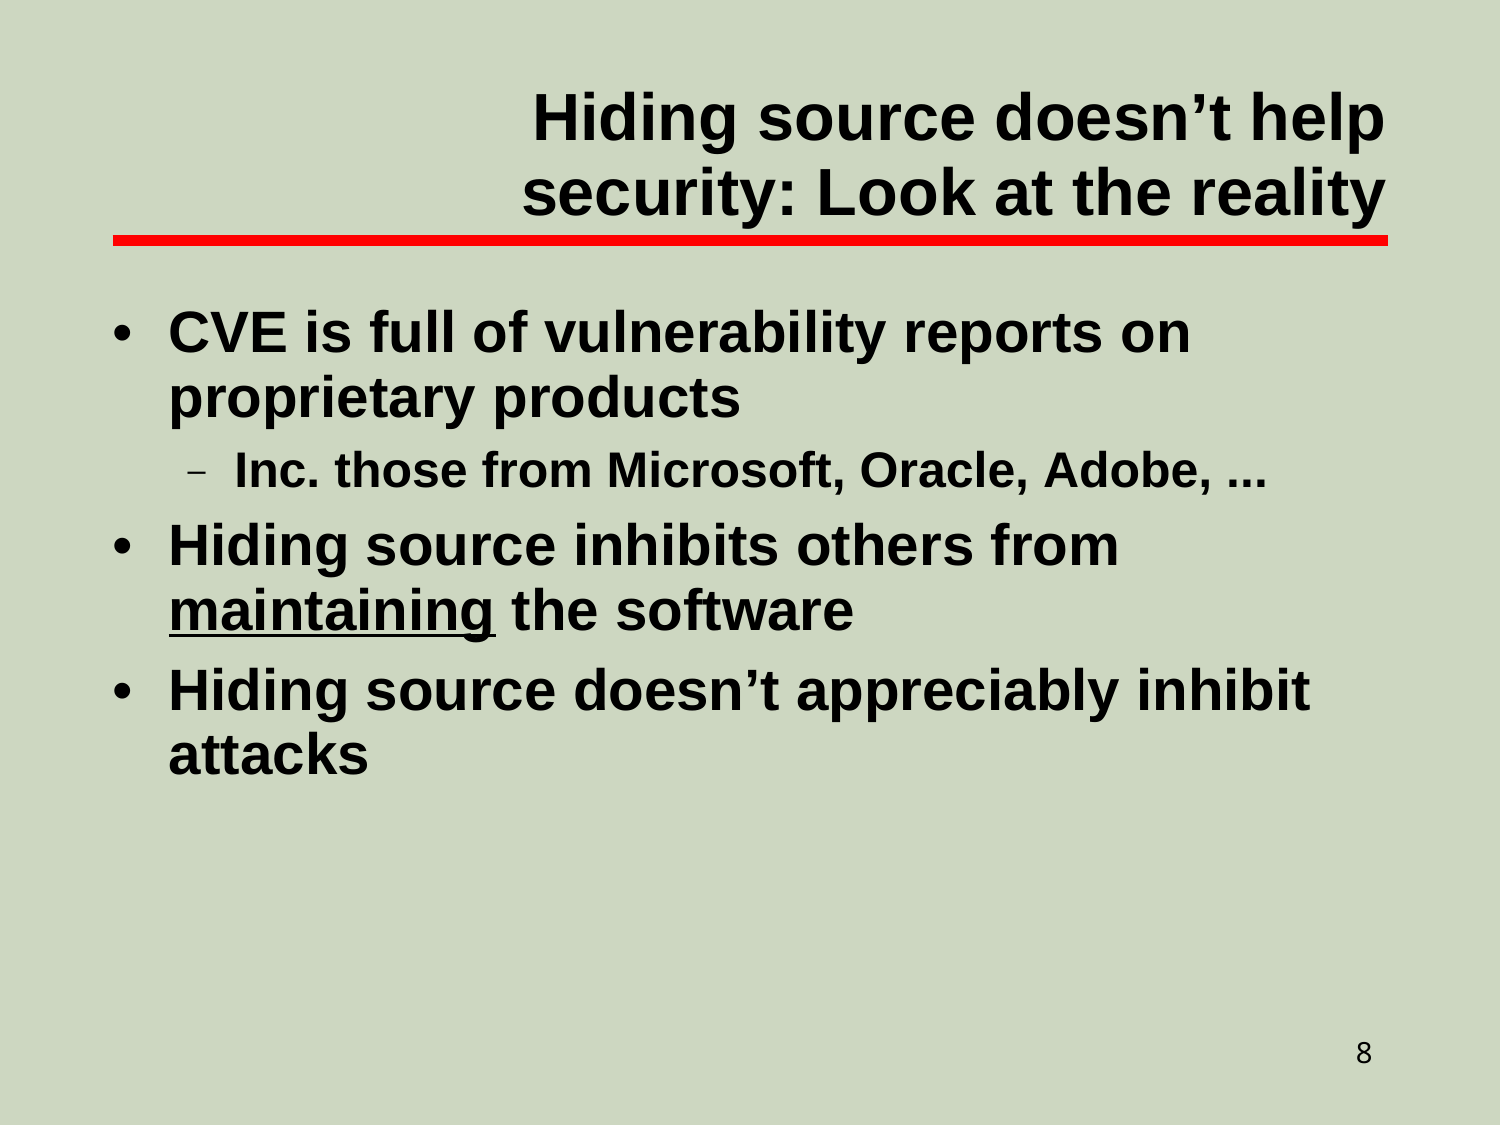

# Hiding source doesn’t help security: Look at the reality
CVE is full of vulnerability reports on proprietary products
Inc. those from Microsoft, Oracle, Adobe, ...
Hiding source inhibits others from maintaining the software
Hiding source doesn’t appreciably inhibit attacks